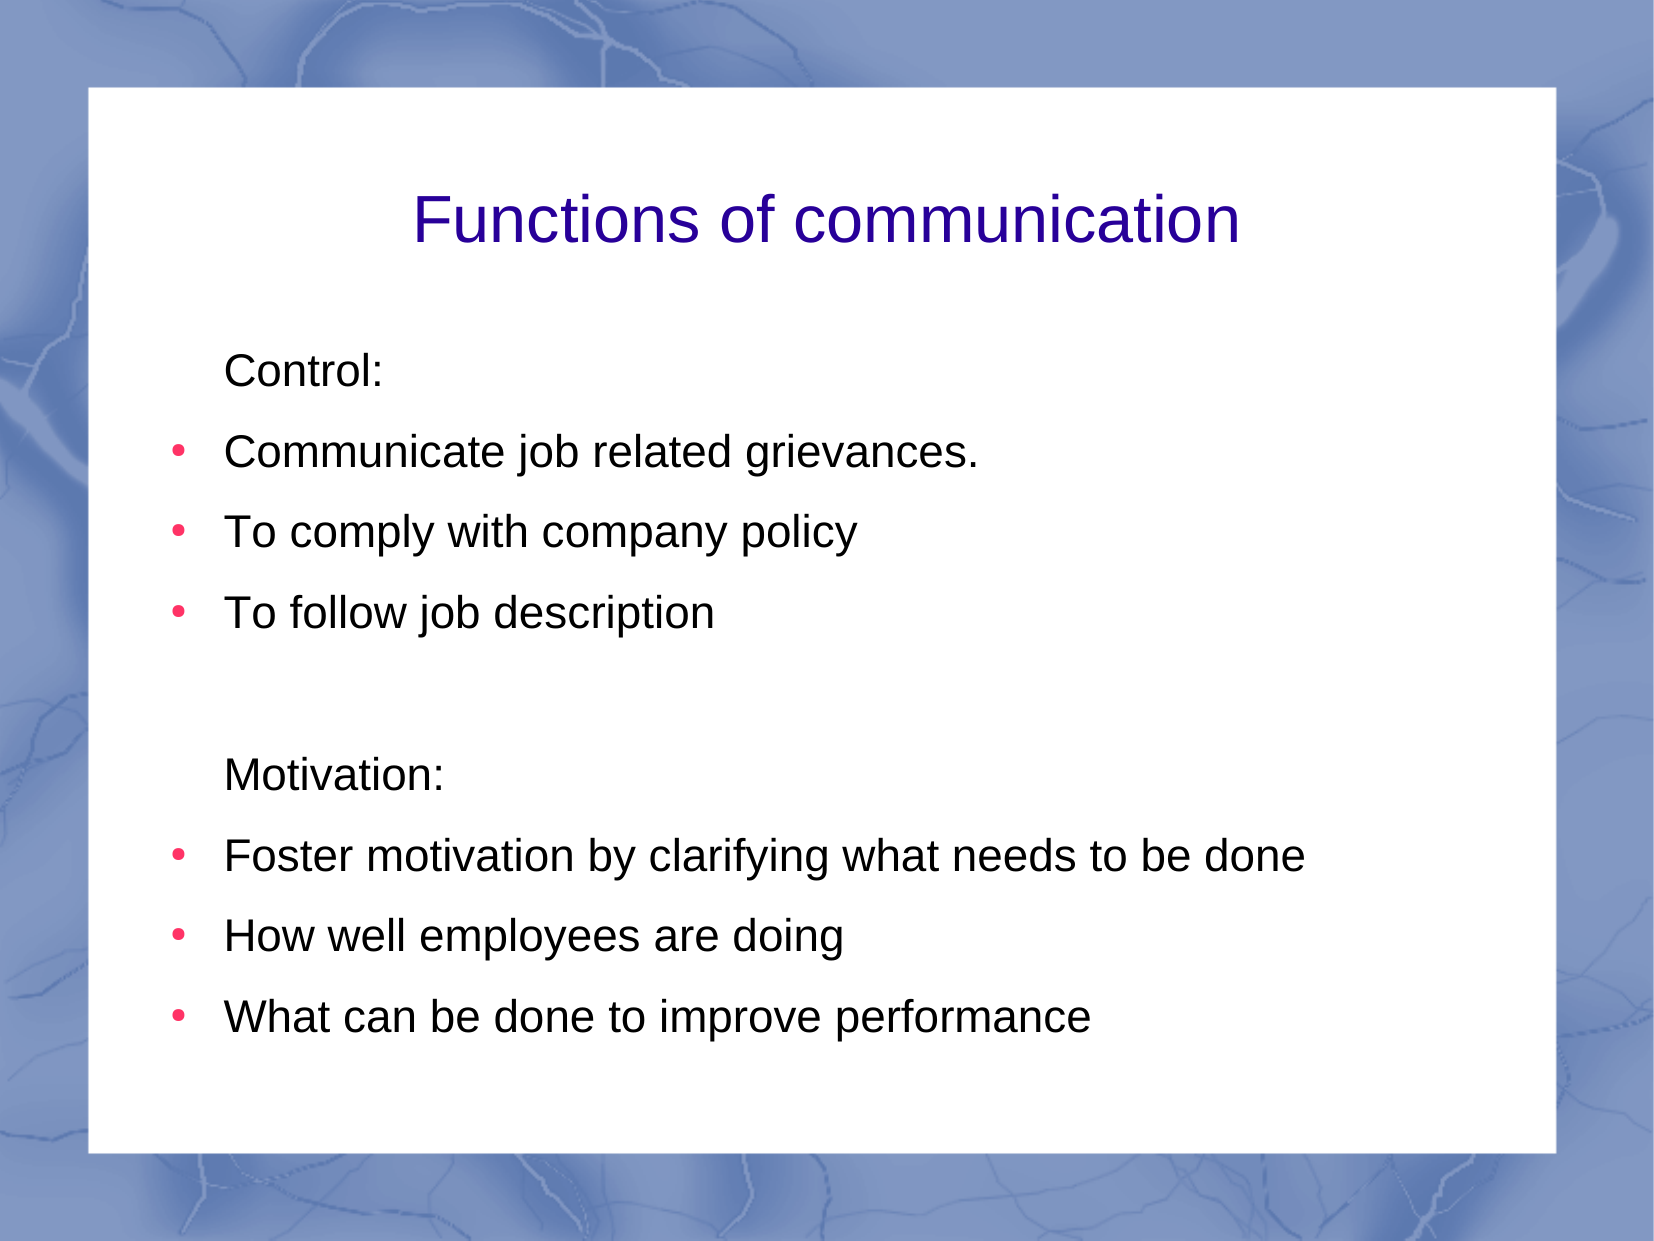

# Functions of communication
Control:
Communicate job related grievances.
To comply with company policy
To follow job description
Motivation:
Foster motivation by clarifying what needs to be done
How well employees are doing
What can be done to improve performance